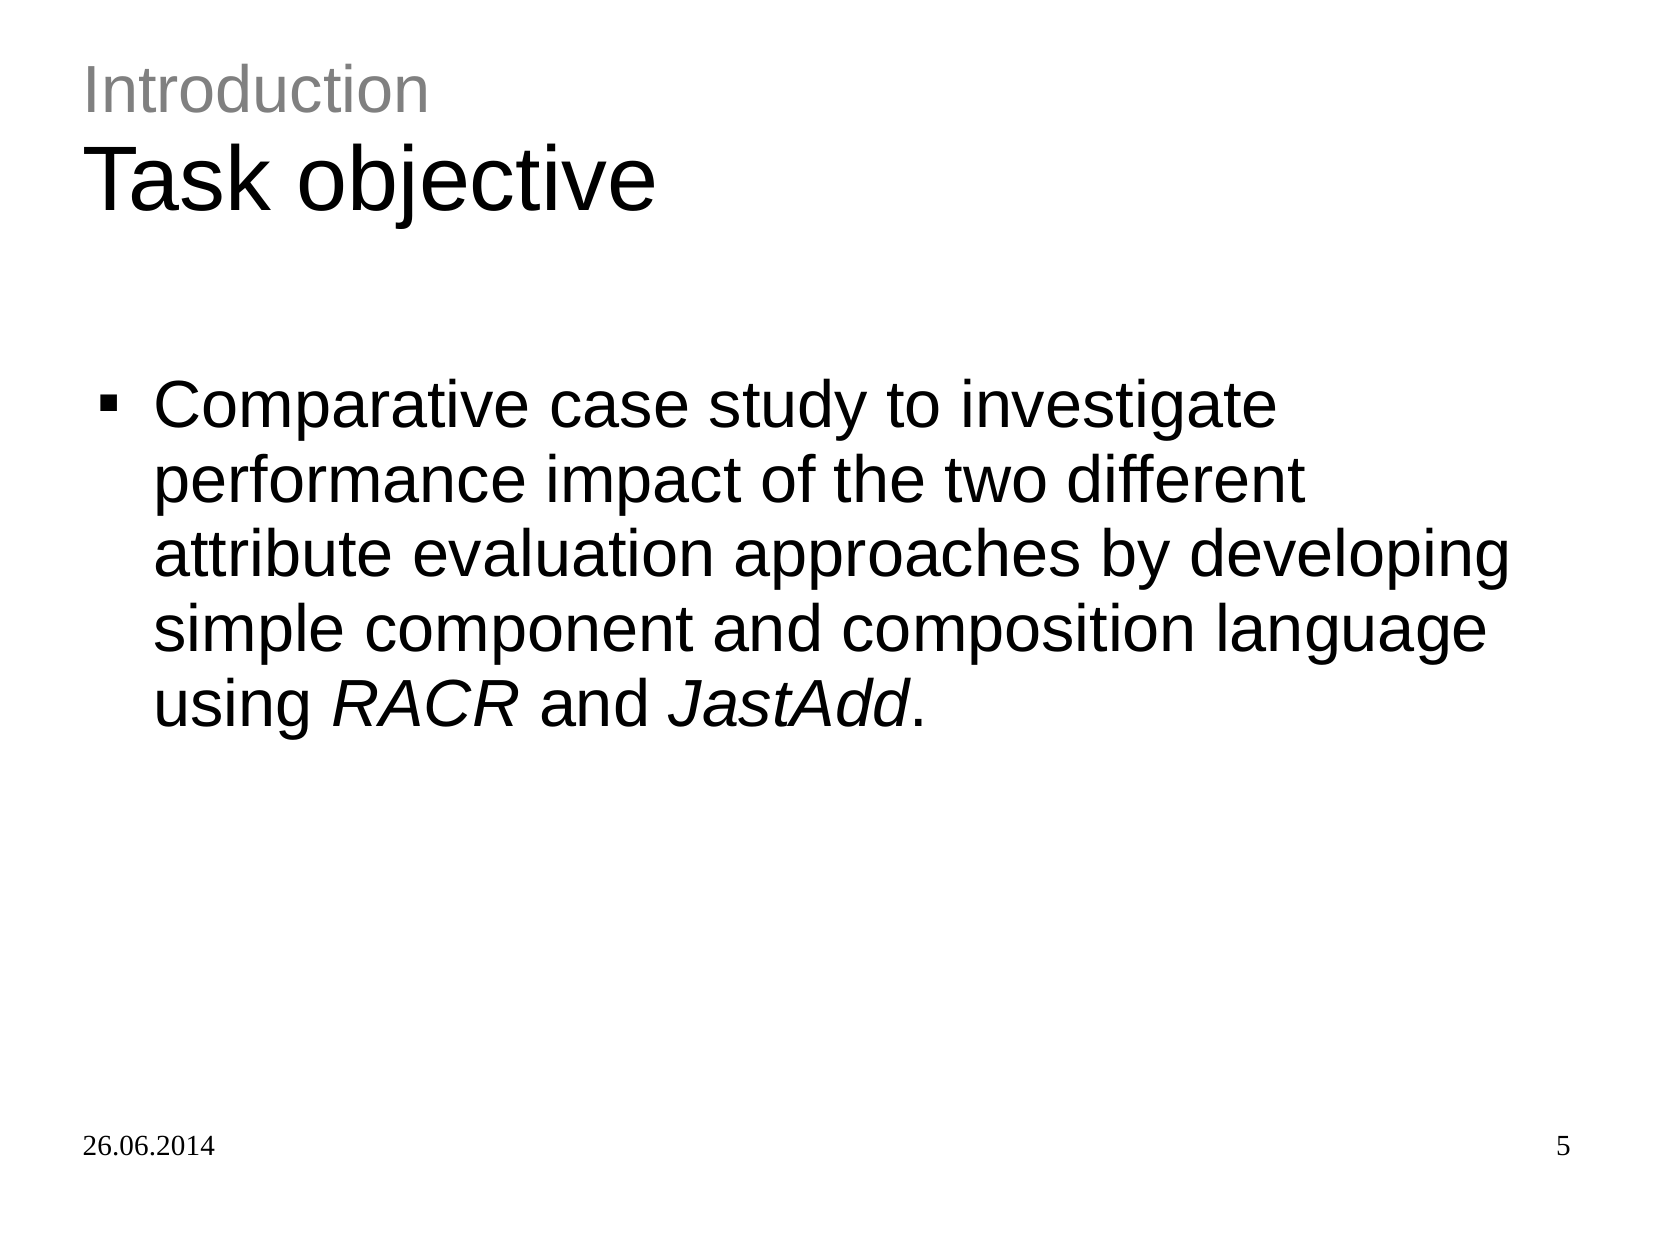

# Introduction Task objective
Comparative case study to investigate performance impact of the two different attribute evaluation approaches by developing simple component and composition language using RACR and JastAdd.
26.06.2014
5